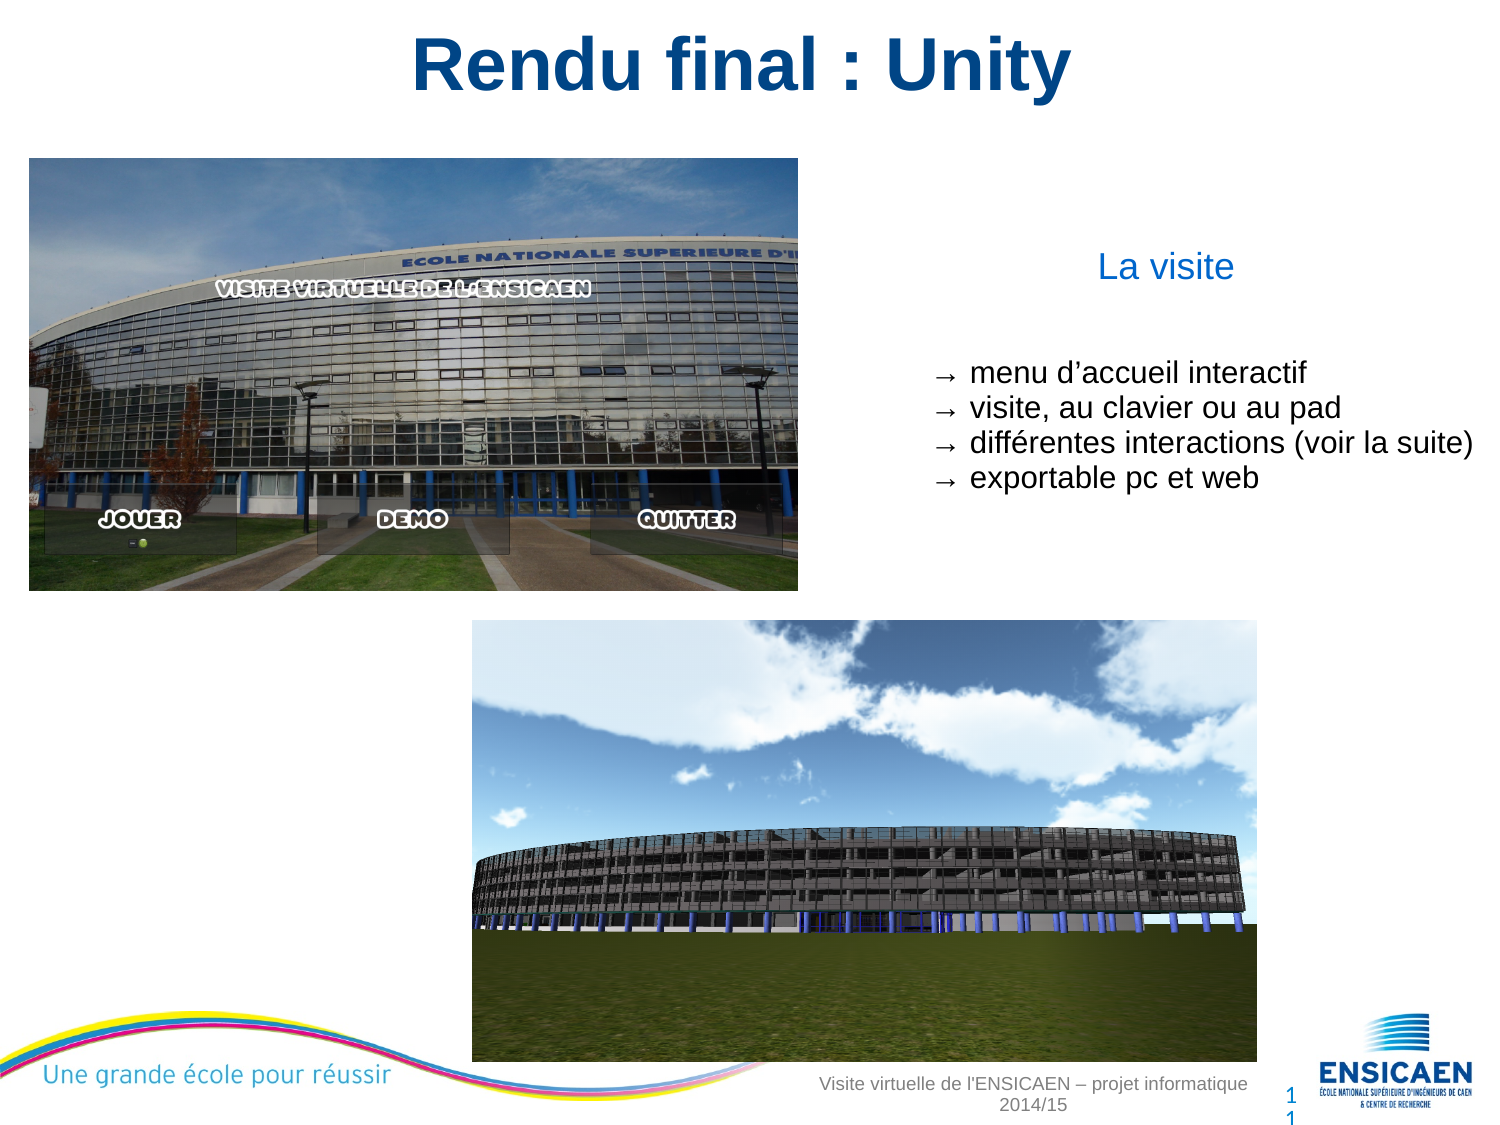

# Rendu final : Unity
La visite
→ menu d’accueil interactif
→ visite, au clavier ou au pad
→ différentes interactions (voir la suite)
→ exportable pc et web
Visite virtuelle de l'ENSICAEN – projet informatique 2014/15